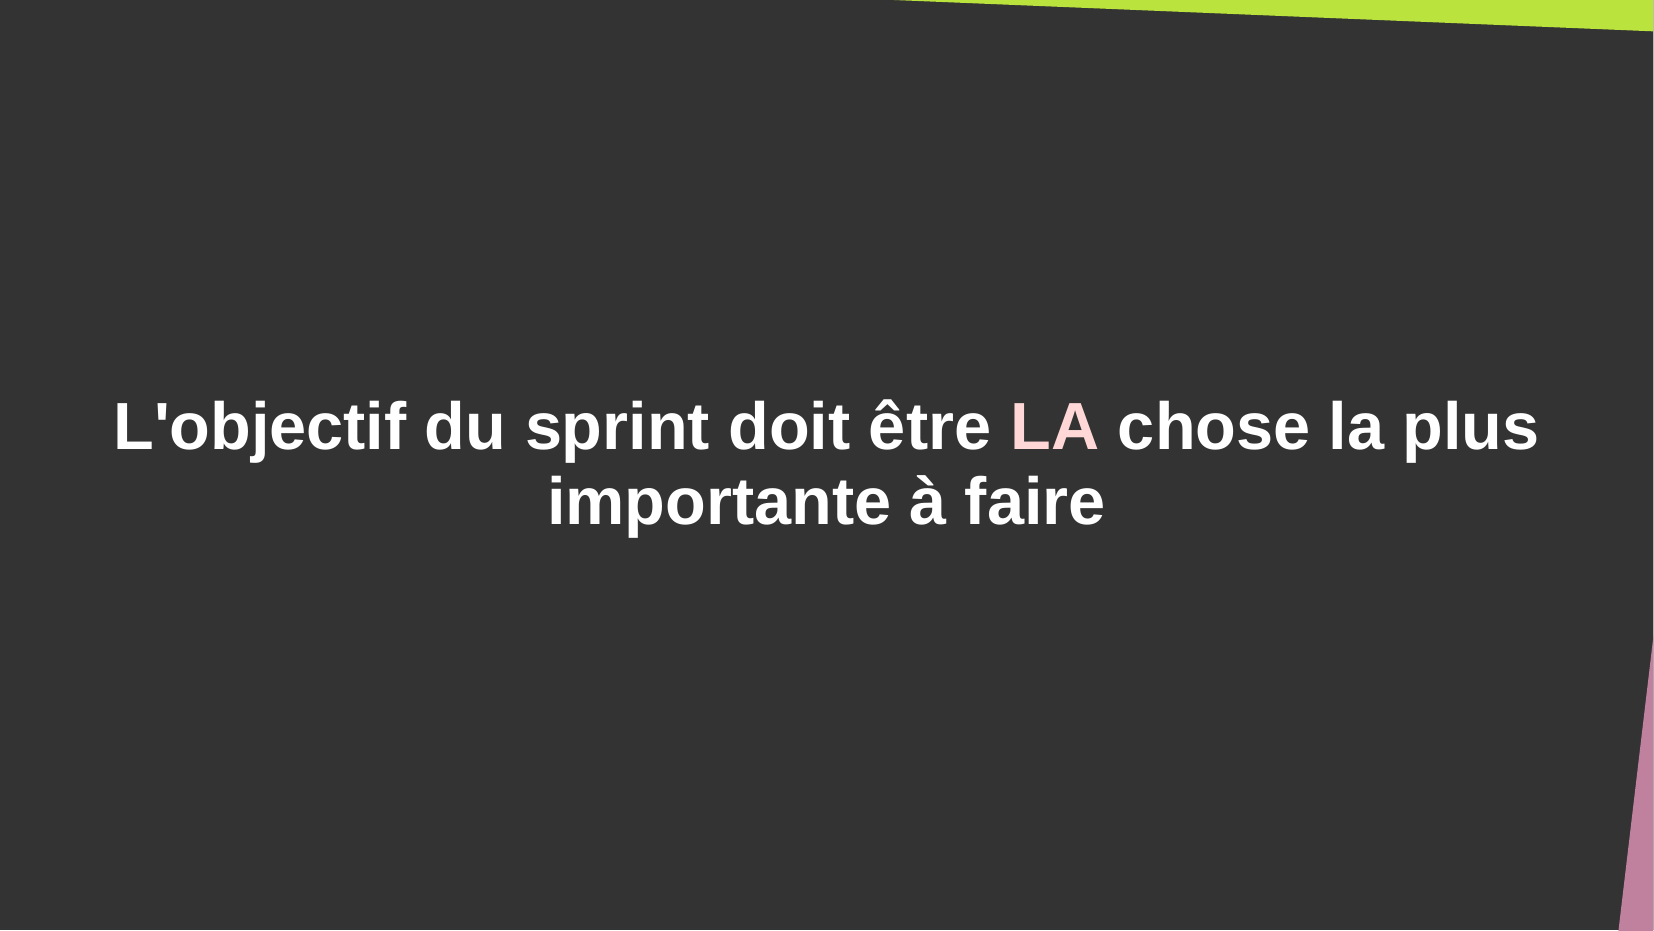

# L'objectif du sprint doit être LA chose la plus importante à faire